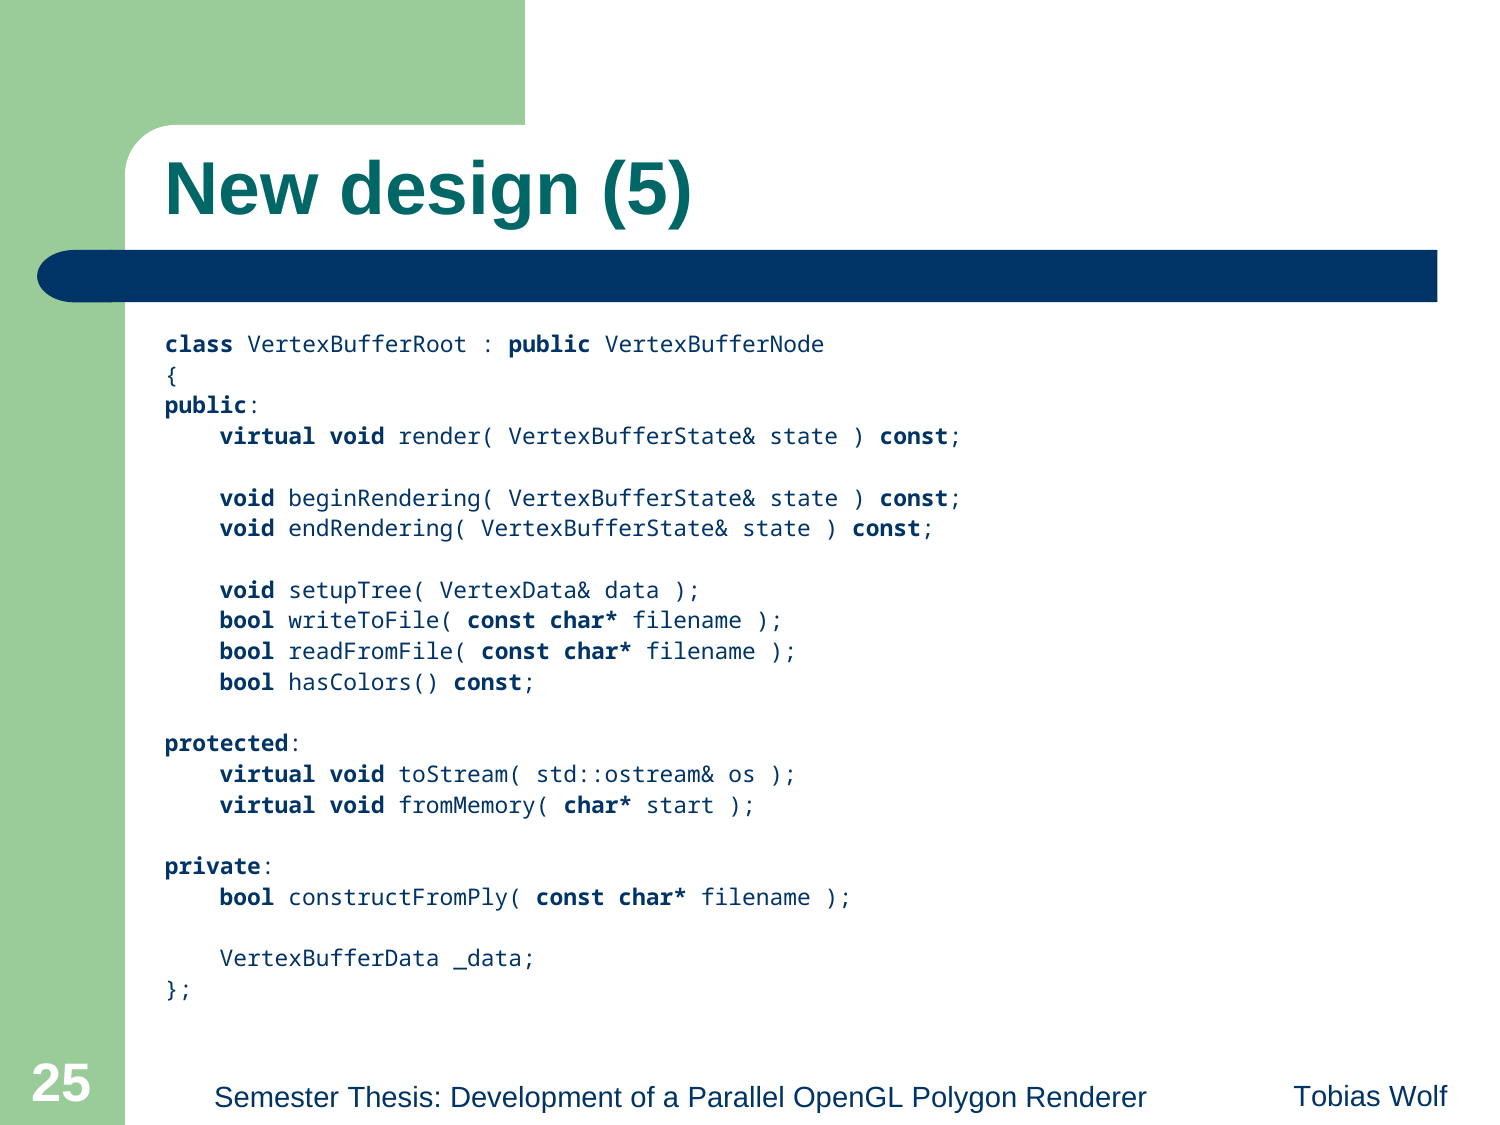

# New design (5)
class VertexBufferRoot : public VertexBufferNode
{
public:
 virtual void render( VertexBufferState& state ) const;
 void beginRendering( VertexBufferState& state ) const;
 void endRendering( VertexBufferState& state ) const;
 void setupTree( VertexData& data );
 bool writeToFile( const char* filename );
 bool readFromFile( const char* filename );
 bool hasColors() const;
protected:
 virtual void toStream( std::ostream& os );
 virtual void fromMemory( char* start );
private:
 bool constructFromPly( const char* filename );
 VertexBufferData _data;
};
25
Tobias Wolf
Semester Thesis: Development of a Parallel OpenGL Polygon Renderer